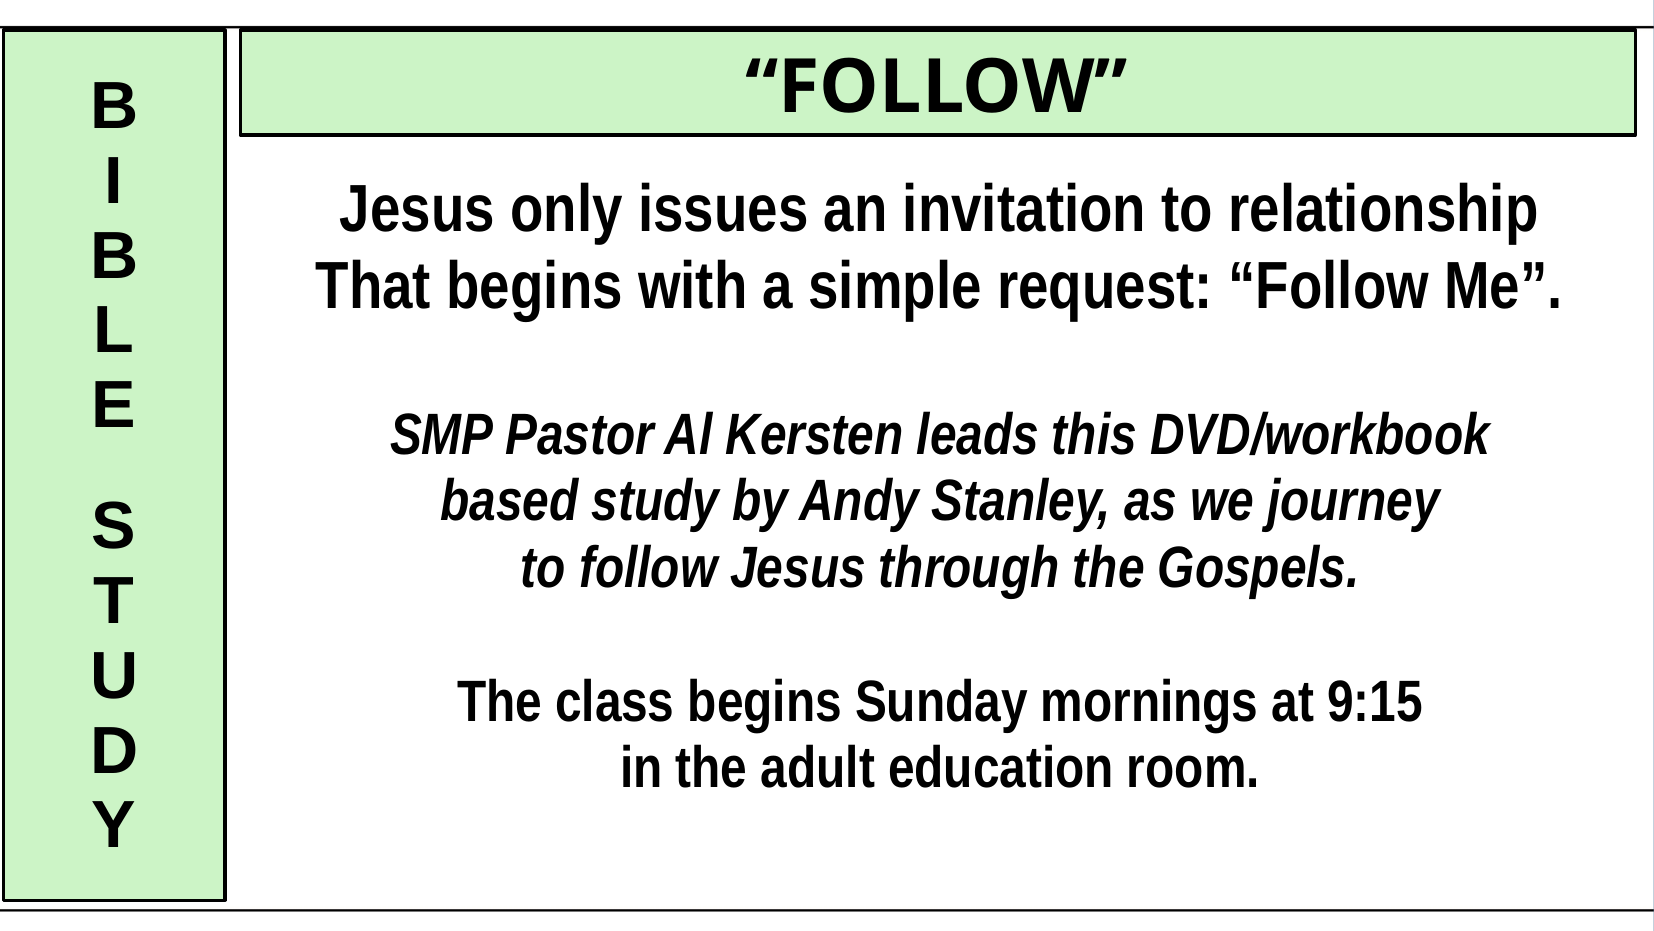

“FOLLOW”
B
I
B
L
E
S
T
U
D
Y
Jesus only issues an invitation to relationship
That begins with a simple request: “Follow Me”.
SMP Pastor Al Kersten leads this DVD/workbook
based study by Andy Stanley, as we journey
to follow Jesus through the Gospels.
The class begins Sunday mornings at 9:15
in the adult education room.